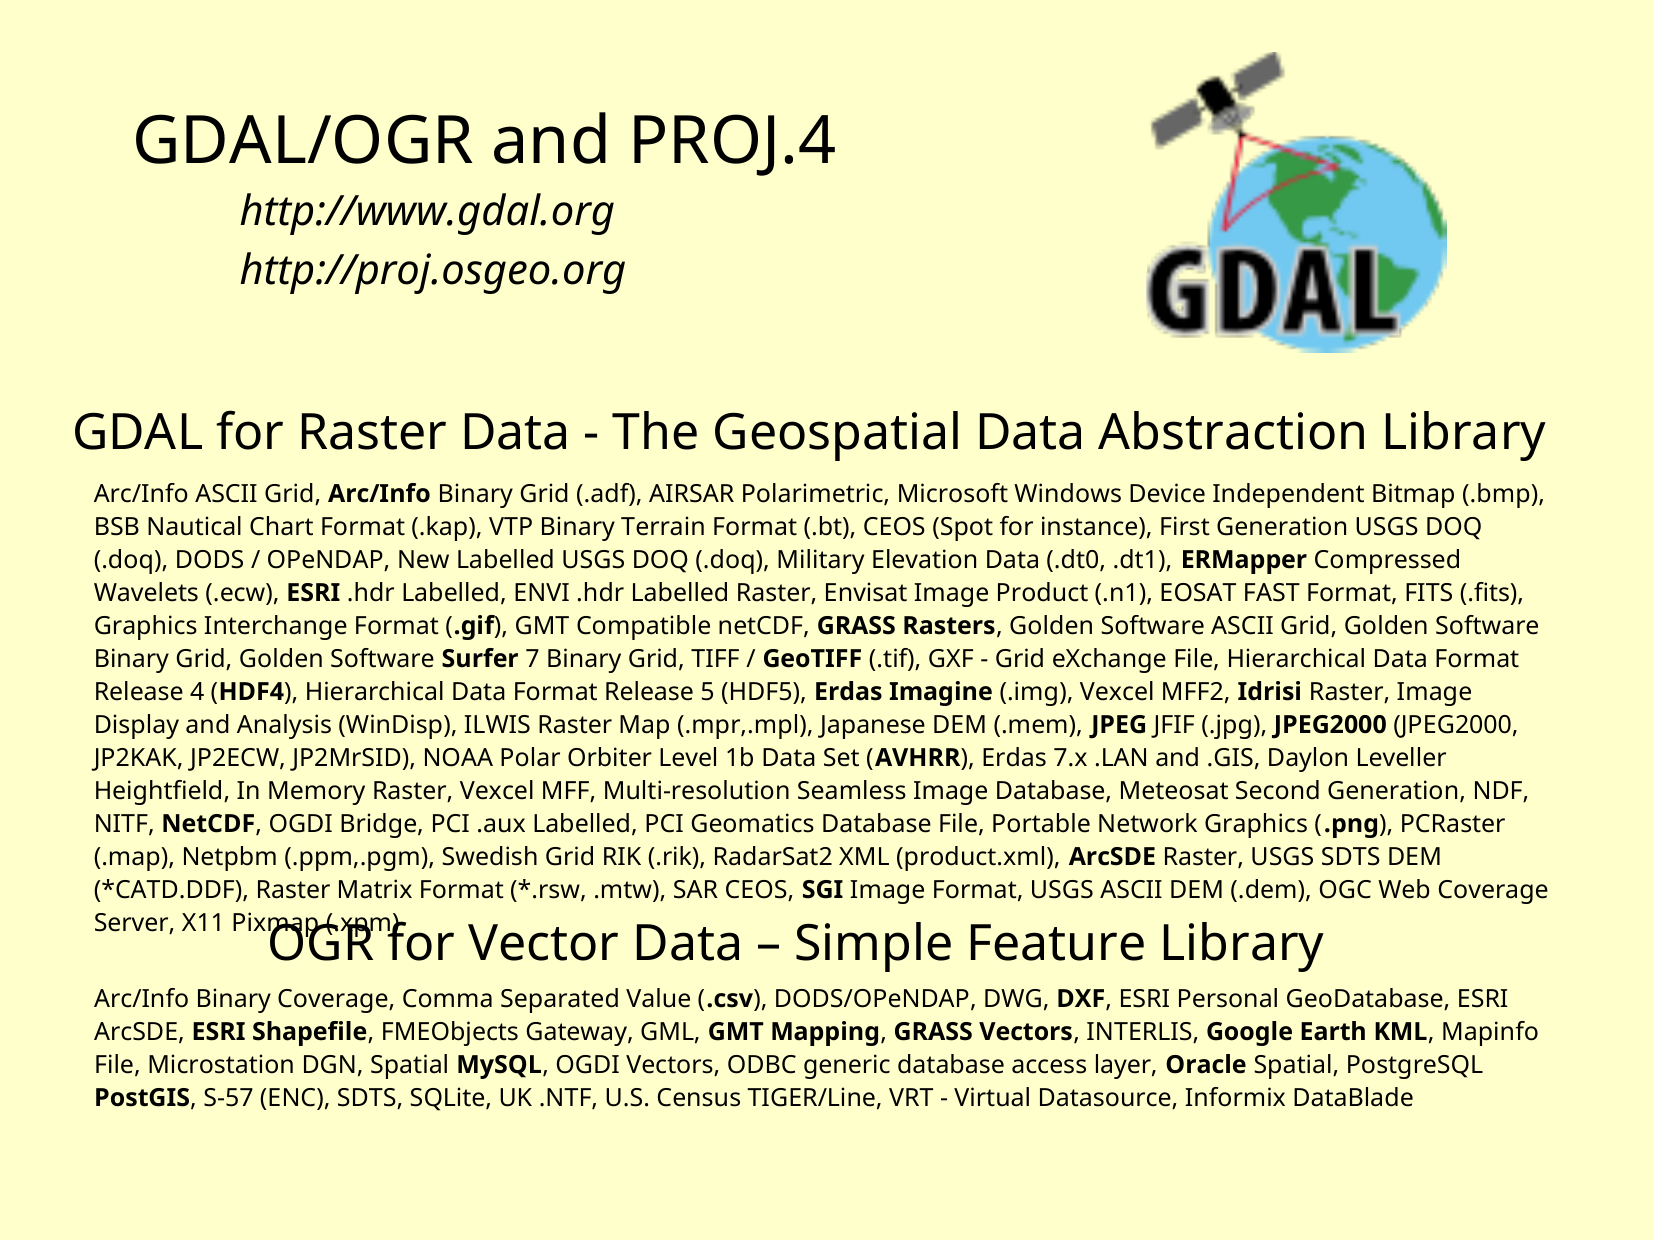

GDAL/OGR and PROJ.4
http://www.gdal.org
http://proj.osgeo.org
GDAL for Raster Data - The Geospatial Data Abstraction Library
Arc/Info ASCII Grid, Arc/Info Binary Grid (.adf), AIRSAR Polarimetric, Microsoft Windows Device Independent Bitmap (.bmp), BSB Nautical Chart Format (.kap), VTP Binary Terrain Format (.bt), CEOS (Spot for instance), First Generation USGS DOQ (.doq), DODS / OPeNDAP, New Labelled USGS DOQ (.doq), Military Elevation Data (.dt0, .dt1), ERMapper Compressed Wavelets (.ecw), ESRI .hdr Labelled, ENVI .hdr Labelled Raster, Envisat Image Product (.n1), EOSAT FAST Format, FITS (.fits), Graphics Interchange Format (.gif), GMT Compatible netCDF, GRASS Rasters, Golden Software ASCII Grid, Golden Software Binary Grid, Golden Software Surfer 7 Binary Grid, TIFF / GeoTIFF (.tif), GXF - Grid eXchange File, Hierarchical Data Format Release 4 (HDF4), Hierarchical Data Format Release 5 (HDF5), Erdas Imagine (.img), Vexcel MFF2, Idrisi Raster, Image Display and Analysis (WinDisp), ILWIS Raster Map (.mpr,.mpl), Japanese DEM (.mem), JPEG JFIF (.jpg), JPEG2000 (JPEG2000, JP2KAK, JP2ECW, JP2MrSID), NOAA Polar Orbiter Level 1b Data Set (AVHRR), Erdas 7.x .LAN and .GIS, Daylon Leveller Heightfield, In Memory Raster, Vexcel MFF, Multi-resolution Seamless Image Database, Meteosat Second Generation, NDF, NITF, NetCDF, OGDI Bridge, PCI .aux Labelled, PCI Geomatics Database File, Portable Network Graphics (.png), PCRaster (.map), Netpbm (.ppm,.pgm), Swedish Grid RIK (.rik), RadarSat2 XML (product.xml), ArcSDE Raster, USGS SDTS DEM (*CATD.DDF), Raster Matrix Format (*.rsw, .mtw), SAR CEOS, SGI Image Format, USGS ASCII DEM (.dem), OGC Web Coverage Server, X11 Pixmap (.xpm)
OGR for Vector Data – Simple Feature Library
Arc/Info Binary Coverage, Comma Separated Value (.csv), DODS/OPeNDAP, DWG, DXF, ESRI Personal GeoDatabase, ESRI ArcSDE, ESRI Shapefile, FMEObjects Gateway, GML, GMT Mapping, GRASS Vectors, INTERLIS, Google Earth KML, Mapinfo File, Microstation DGN, Spatial MySQL, OGDI Vectors, ODBC generic database access layer, Oracle Spatial, PostgreSQL PostGIS, S-57 (ENC), SDTS, SQLite, UK .NTF, U.S. Census TIGER/Line, VRT - Virtual Datasource, Informix DataBlade